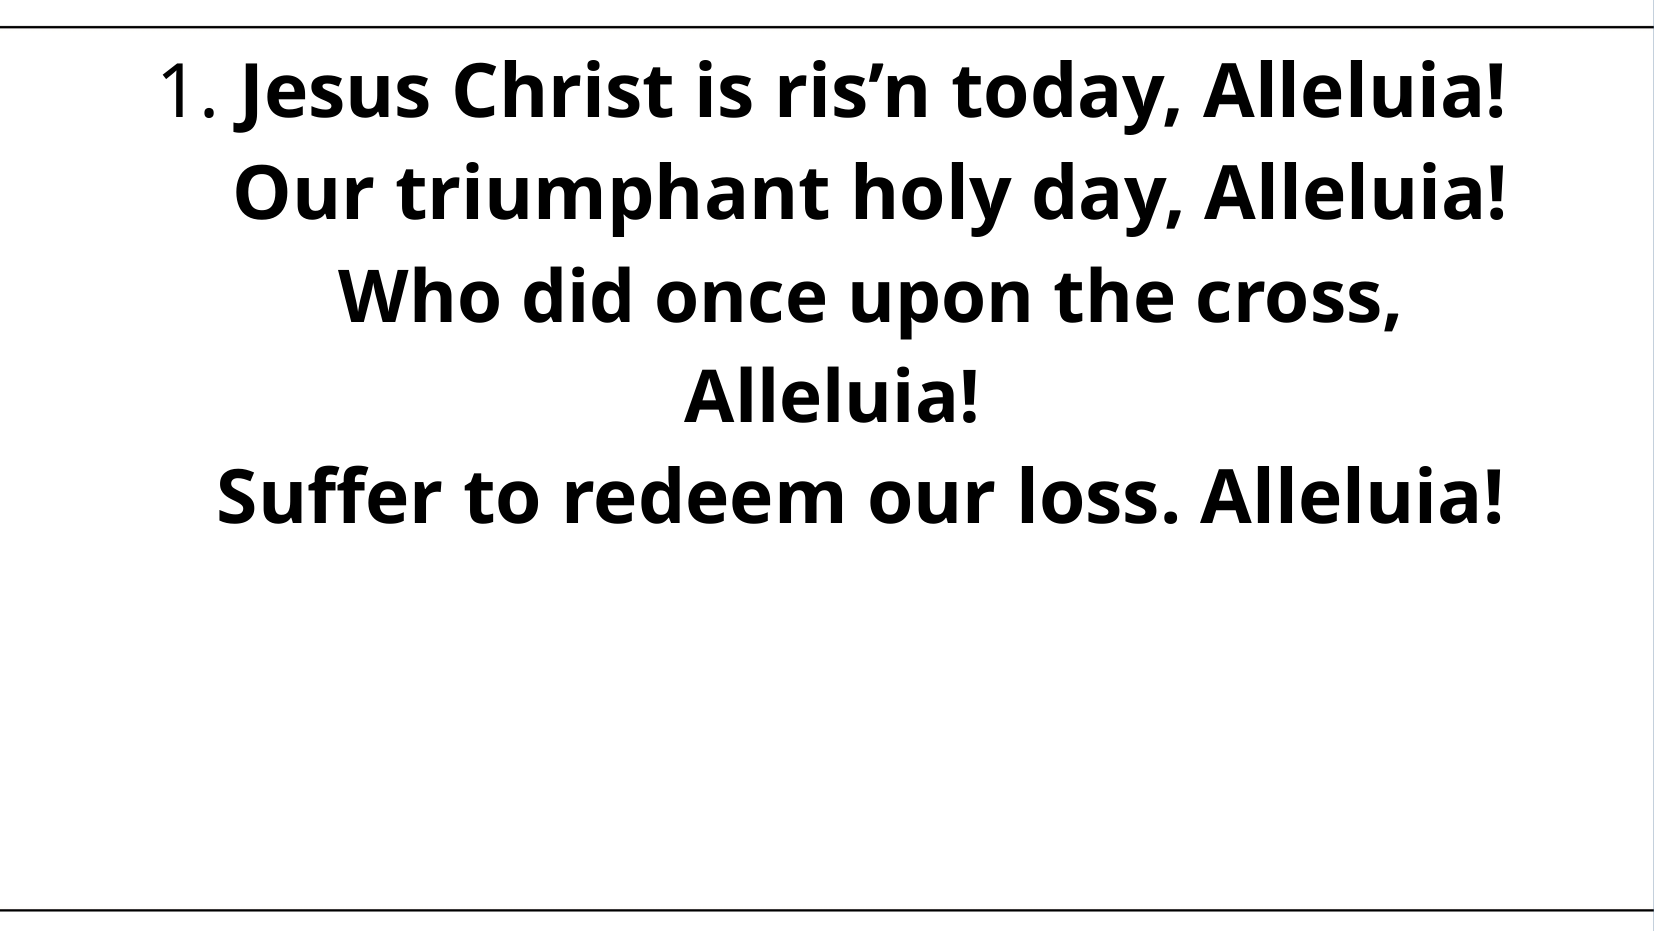

1. Jesus Christ is ris’n today, Alleluia!
 Our triumphant holy day, Alleluia!
 Who did once upon the cross, Alleluia!
 Suffer to redeem our loss. Alleluia!